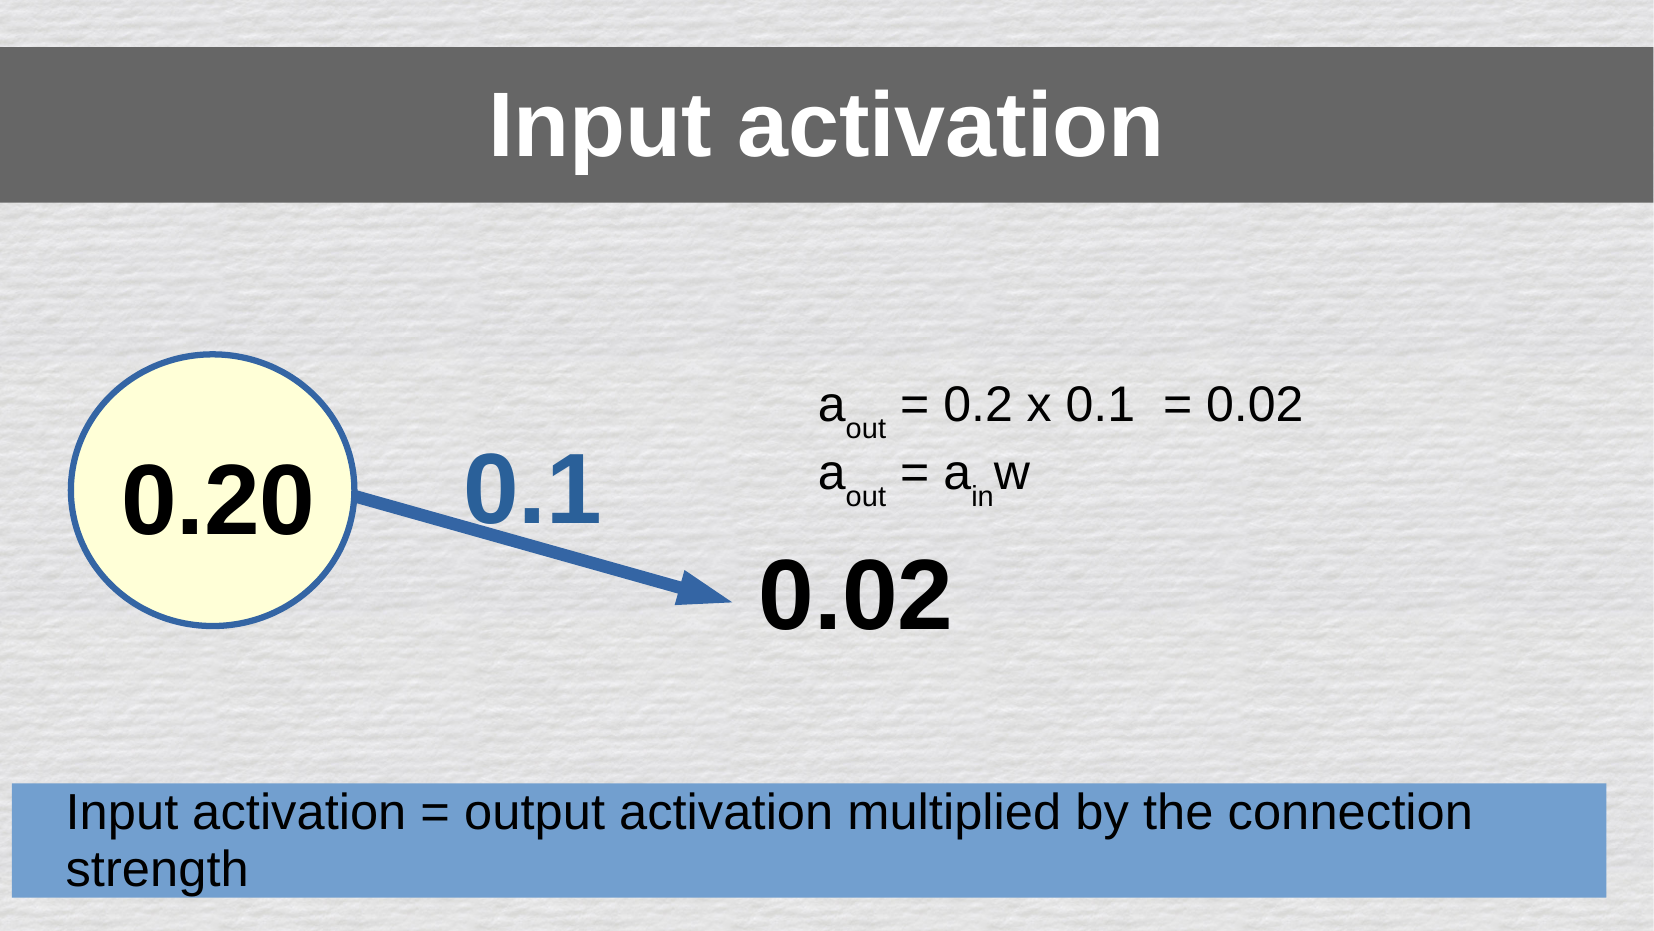

# Input activation
aout = 0.2 x 0.1 = 0.02
aout = ainw
0.1
0.20
0.02
Input activation = output activation multiplied by the connection strength